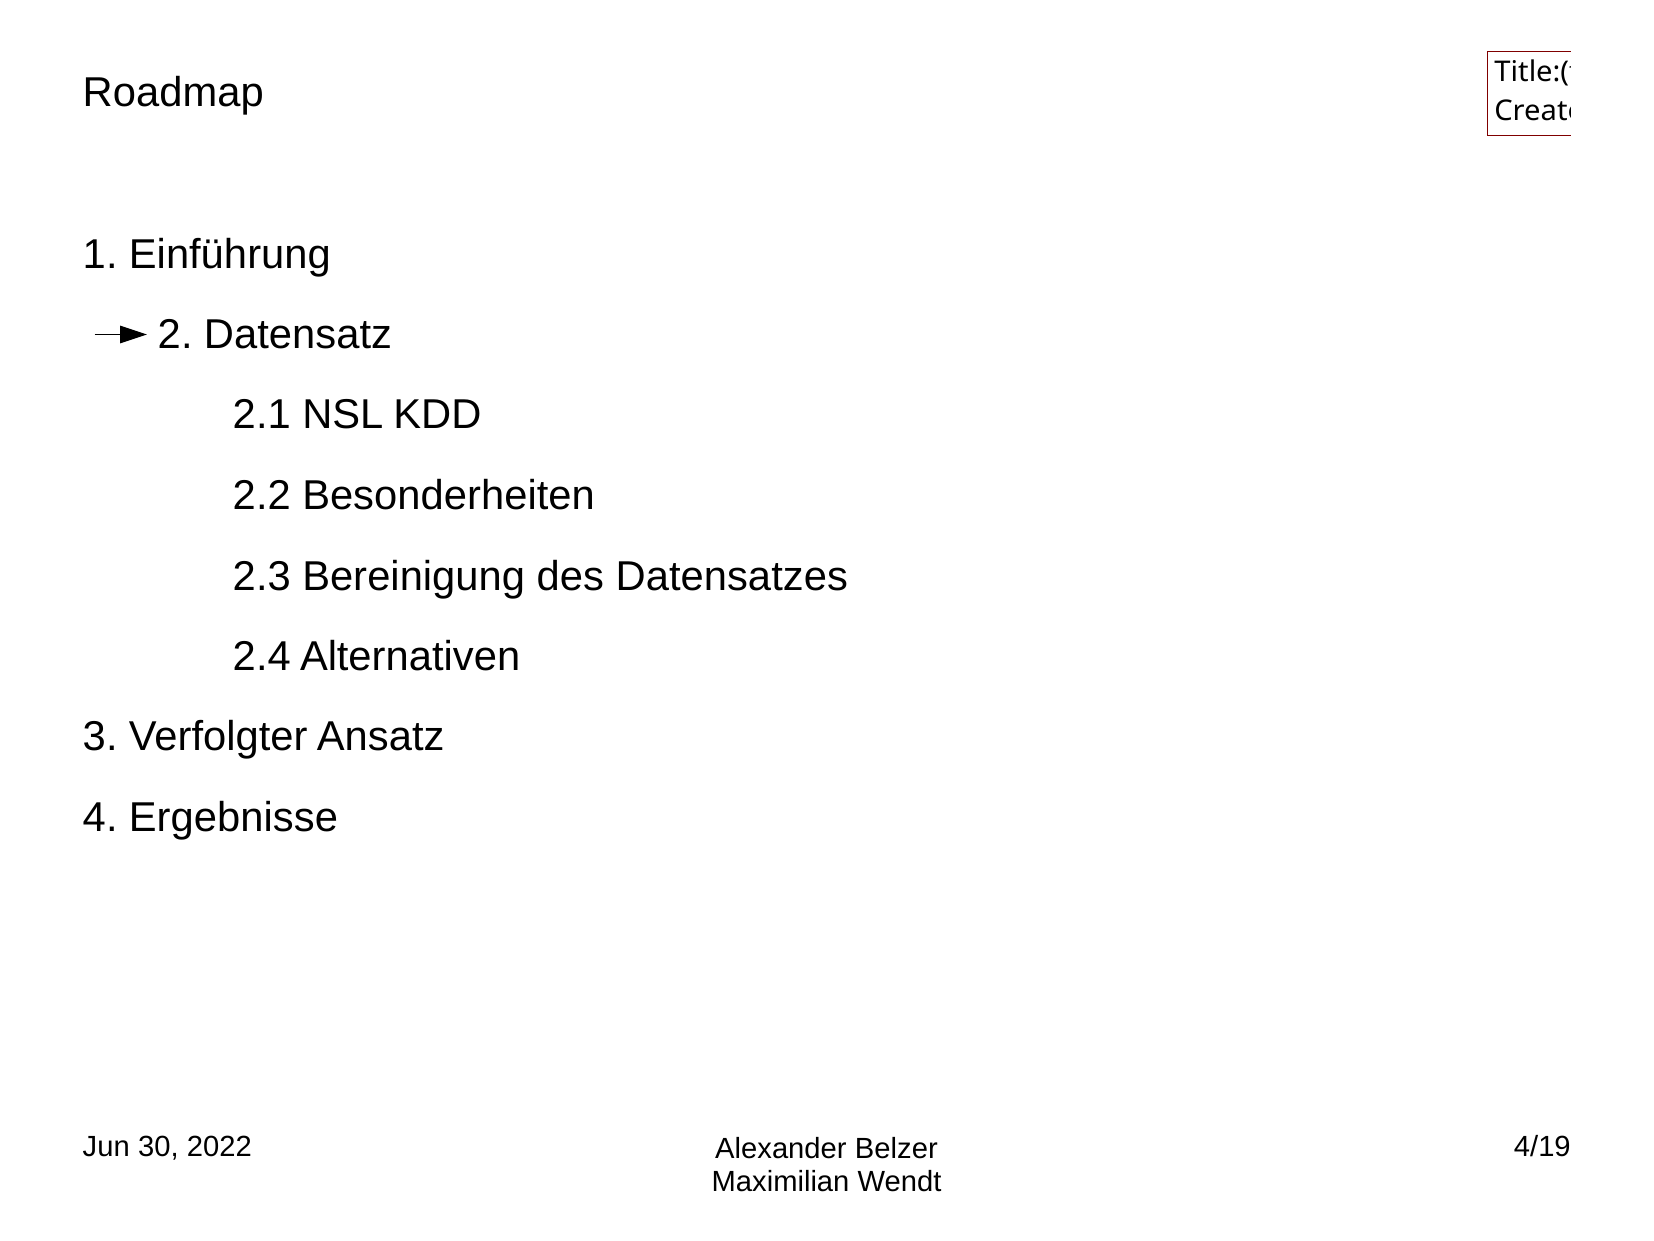

# Roadmap
1. Einführung
	2. Datensatz
		2.1 NSL KDD
		2.2 Besonderheiten
		2.3 Bereinigung des Datensatzes
		2.4 Alternativen
3. Verfolgter Ansatz
4. Ergebnisse
March 16 2022
4